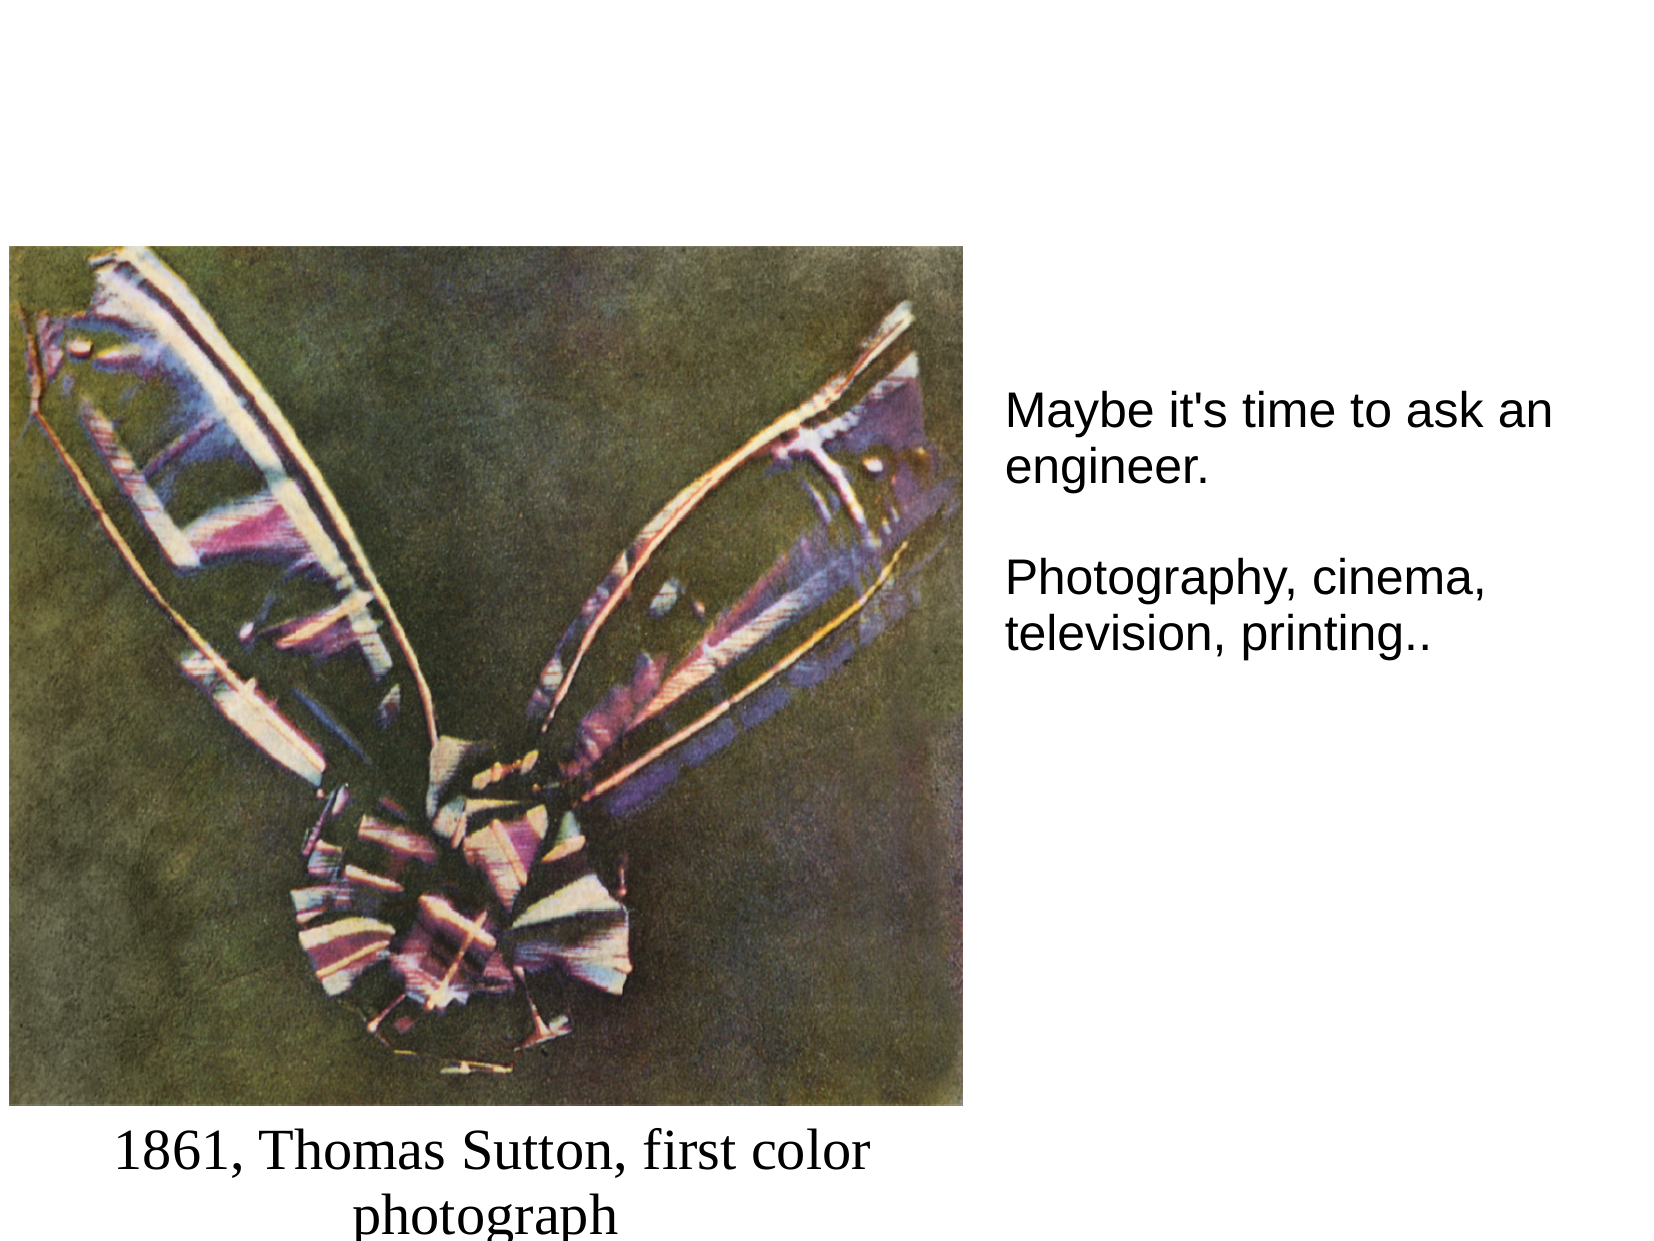

#
Maybe it's time to ask an engineer.
Photography, cinema, television, printing..
1861, Thomas Sutton, first color photograph